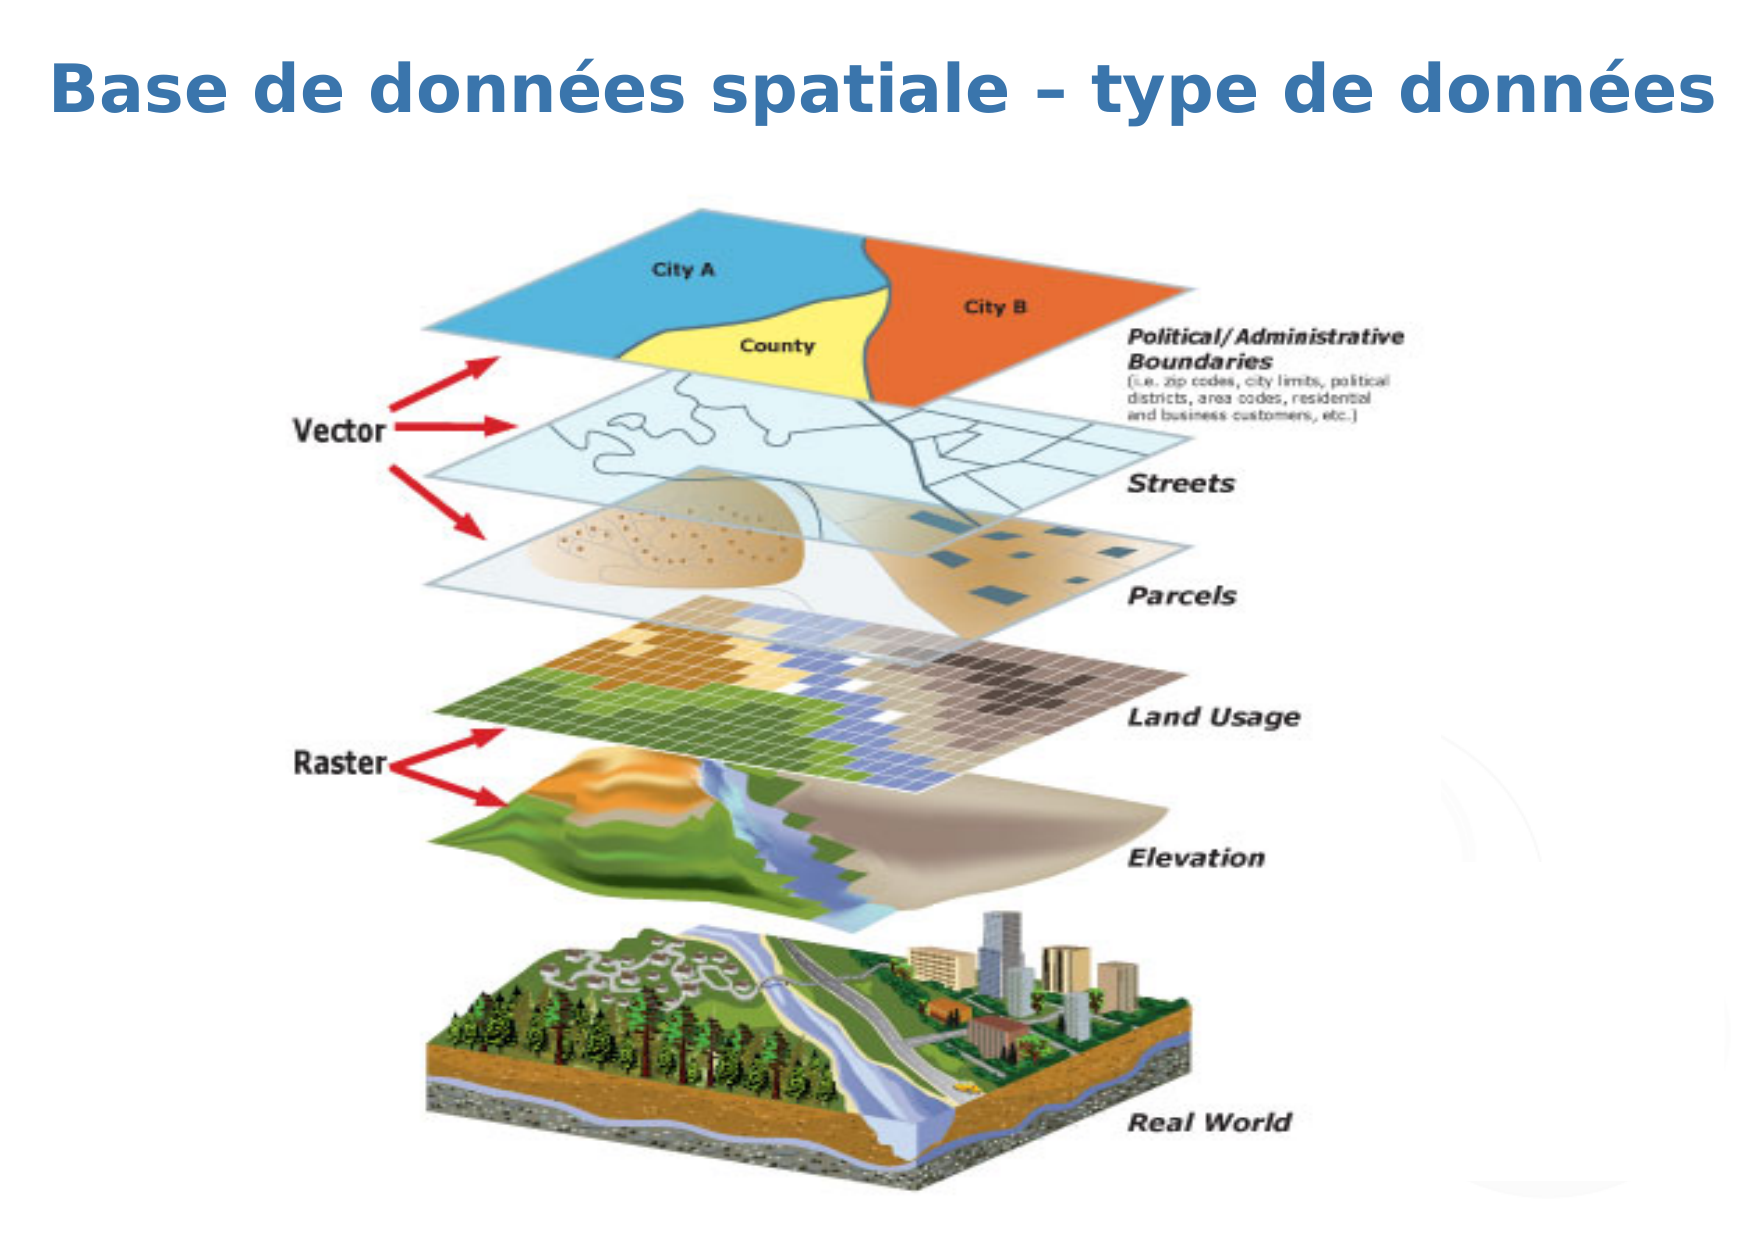

# Base de données spatiale – type de données